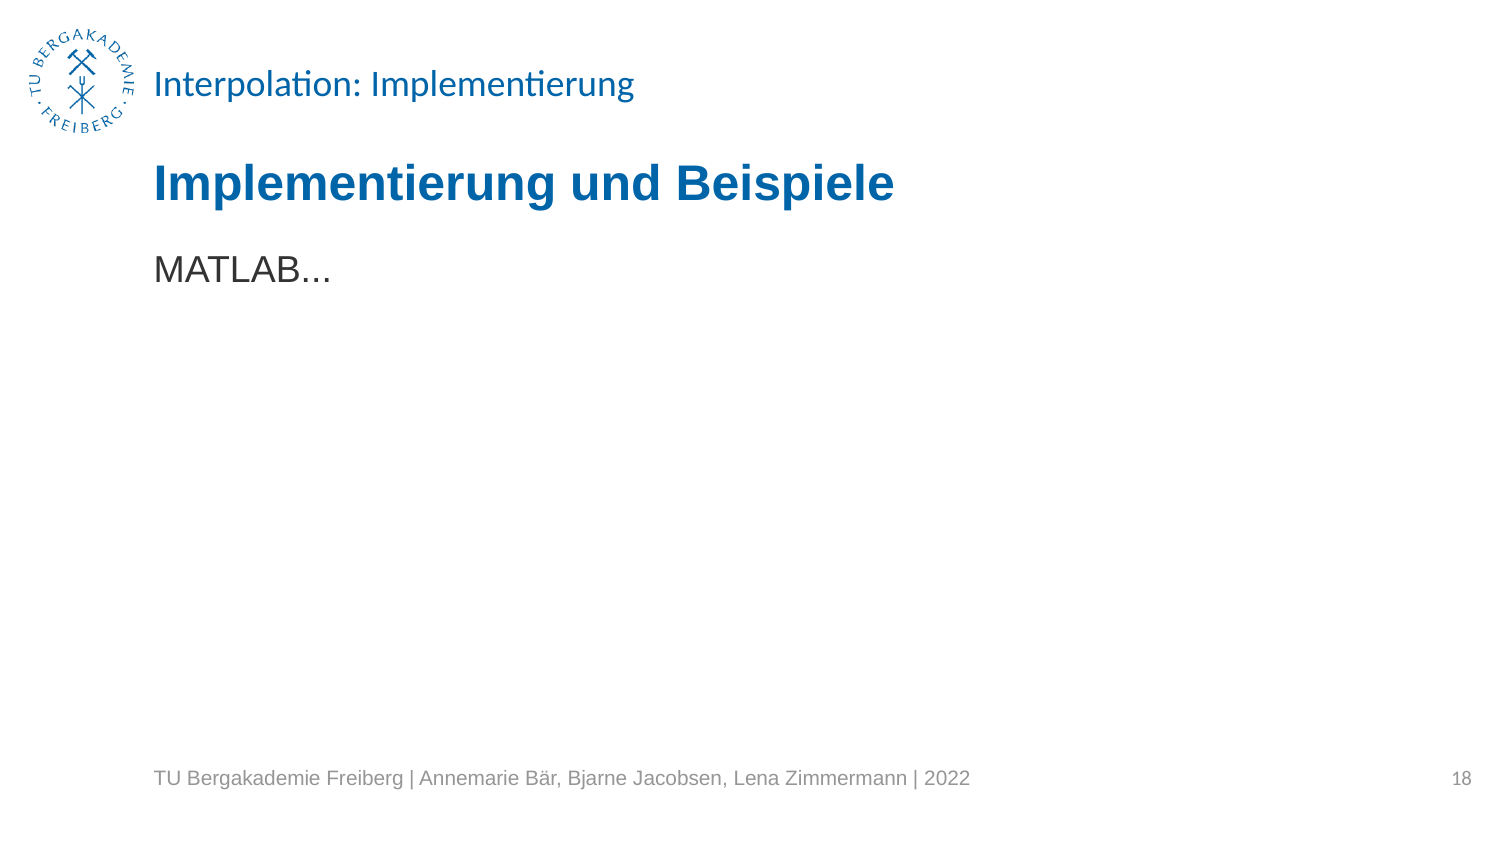

Interpolation: Implementierung
Implementierung und Beispiele
# MATLAB...
TU Bergakademie Freiberg | Annemarie Bär, Bjarne Jacobsen, Lena Zimmermann | 2022